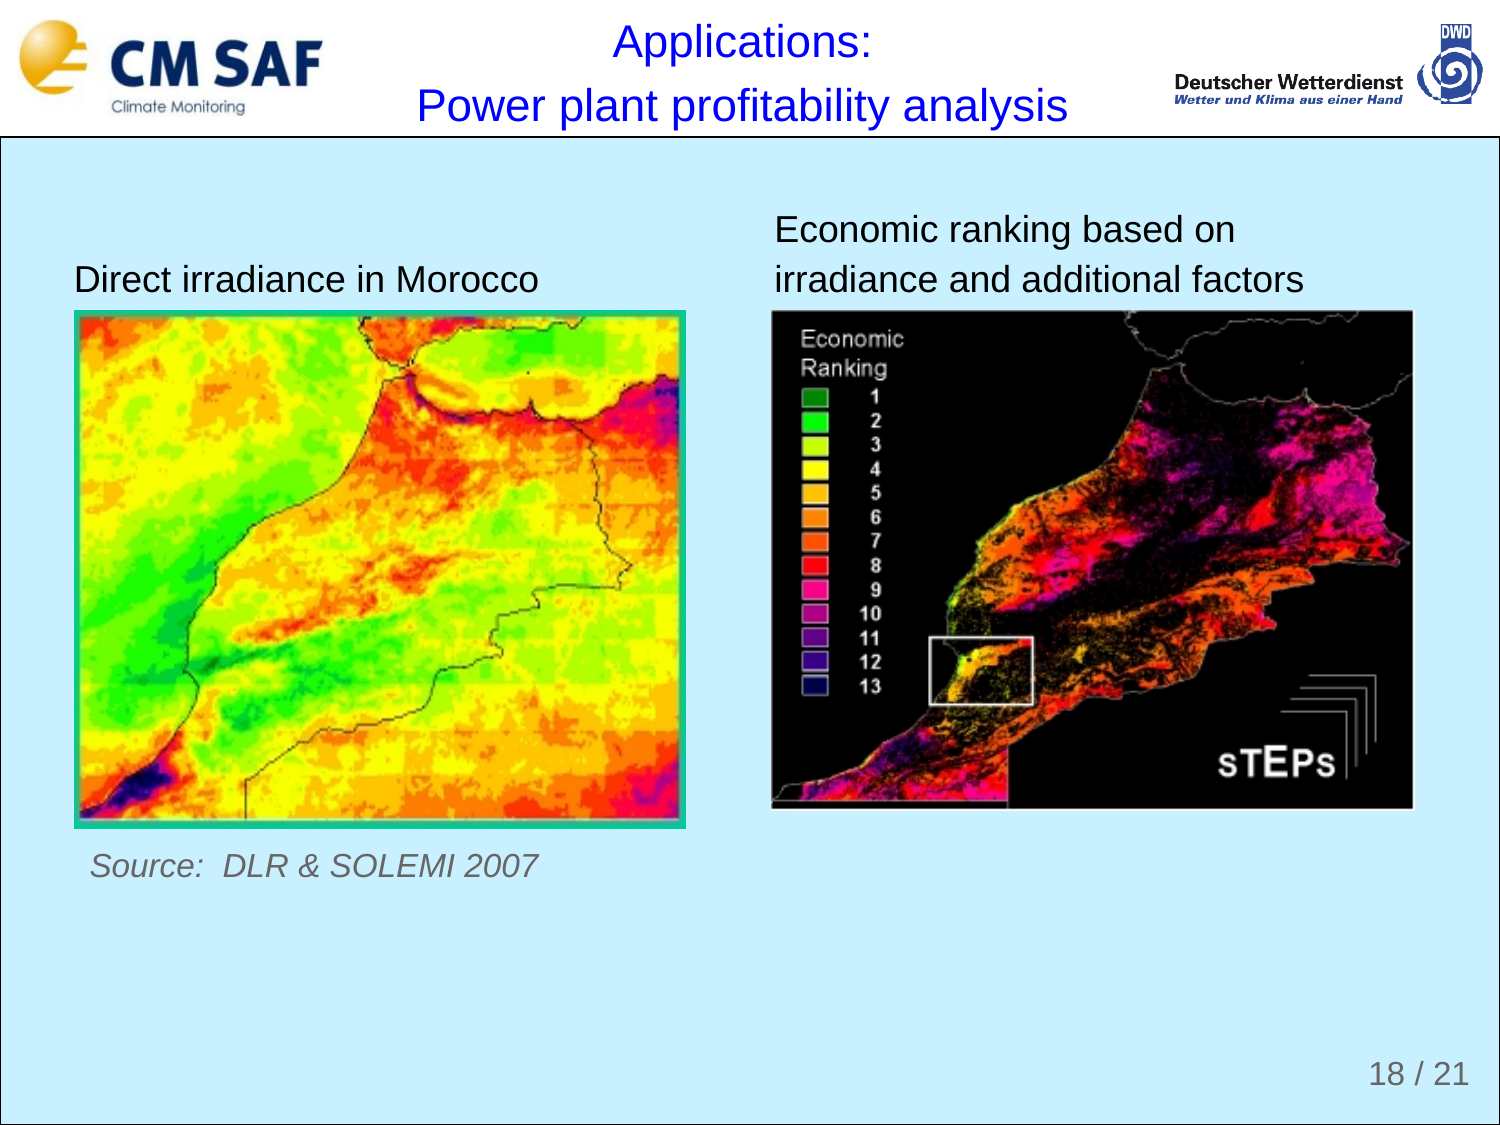

Applications:
Power plant profitability analysis
Economic ranking based on irradiance and additional factors
Direct irradiance in Morocco
Source: DLR & SOLEMI 2007